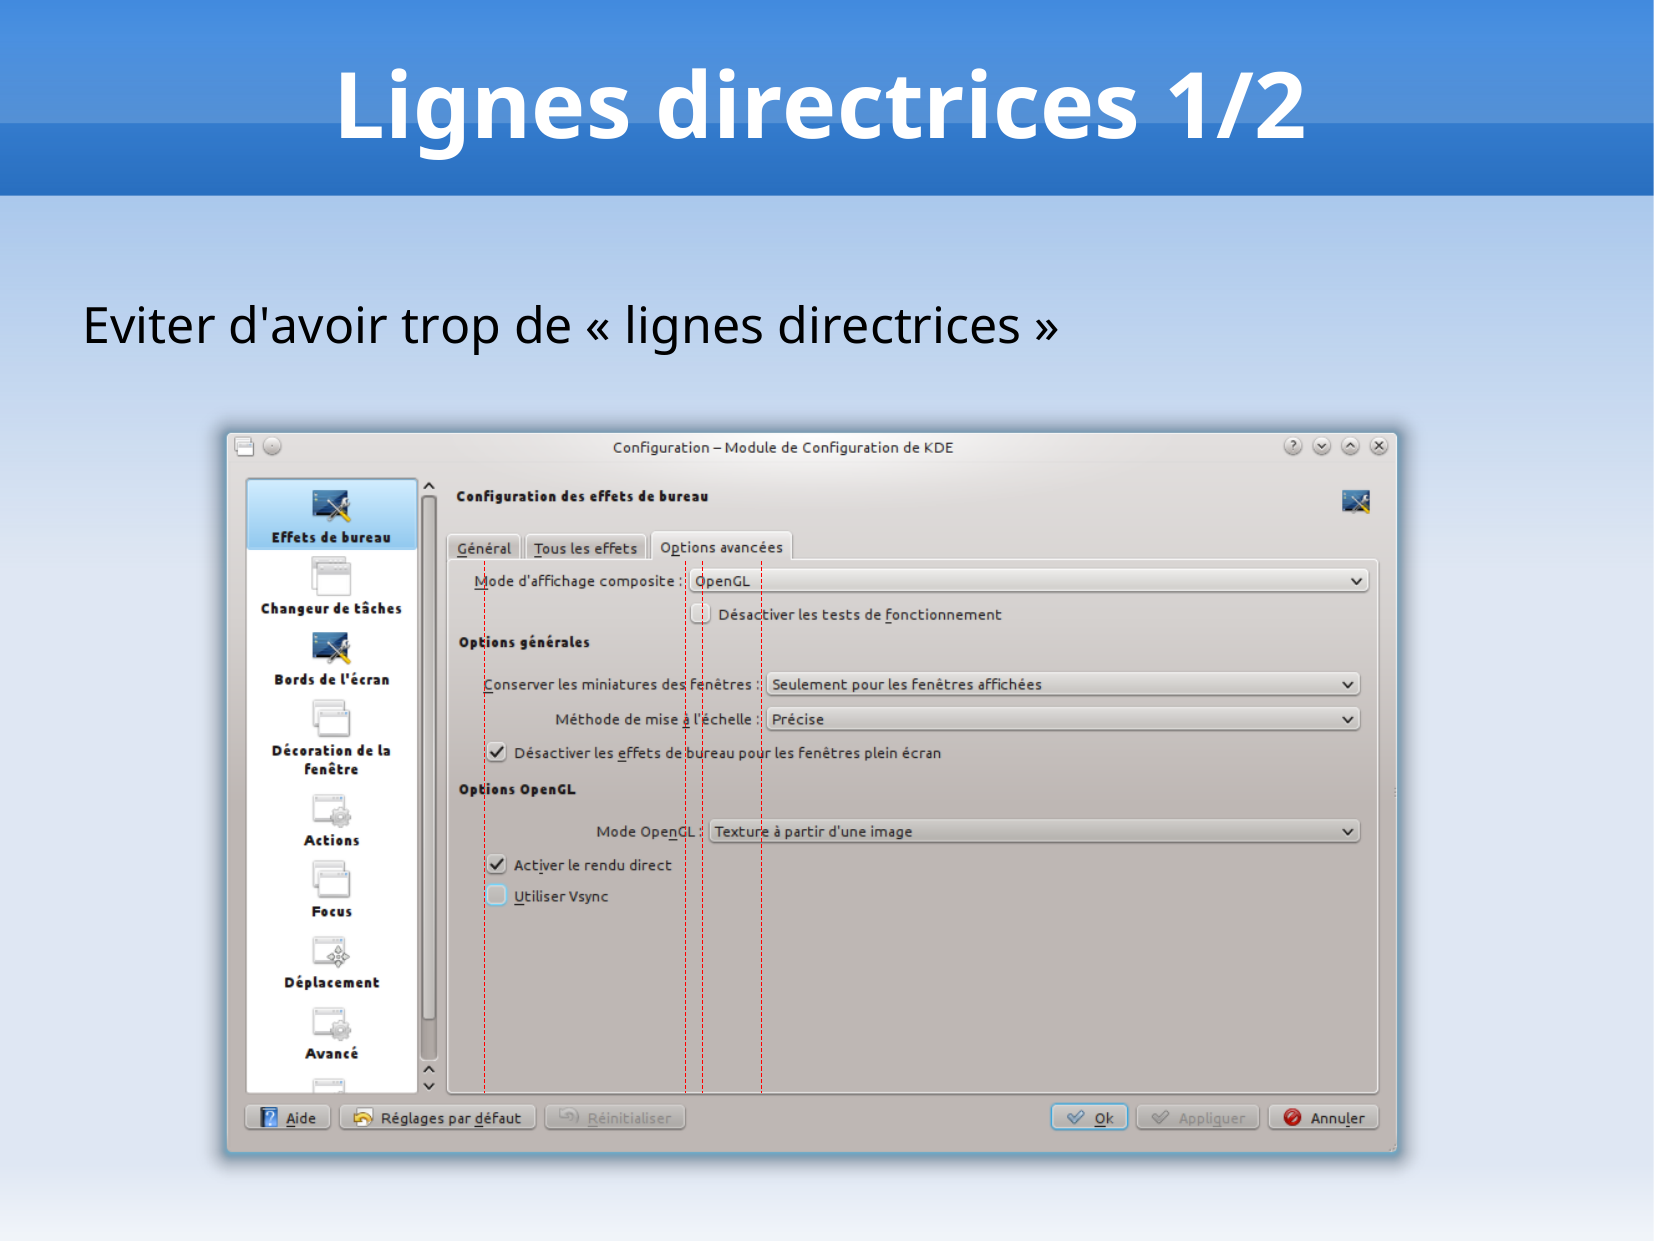

# Lignes directrices 1/2
Eviter d'avoir trop de « lignes directrices »